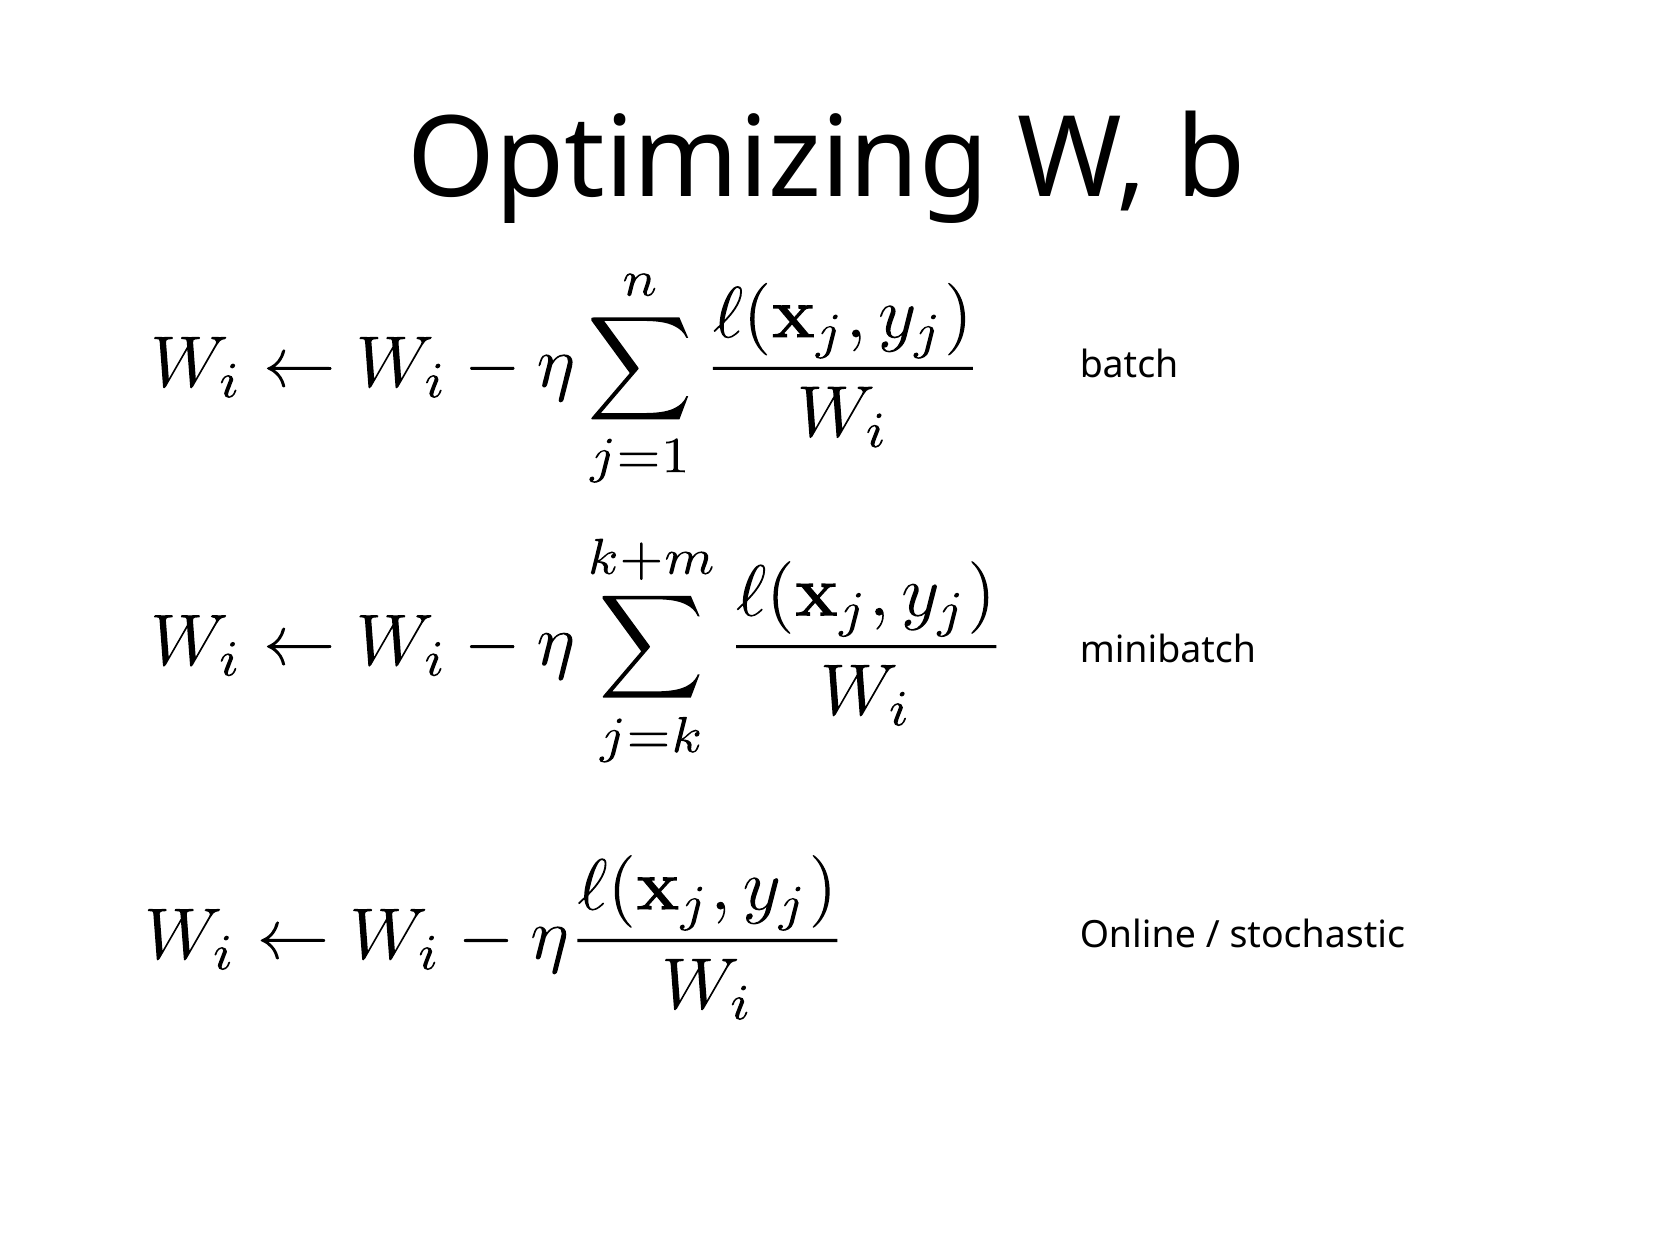

# Optimizing W, b
batch
minibatch
Online / stochastic